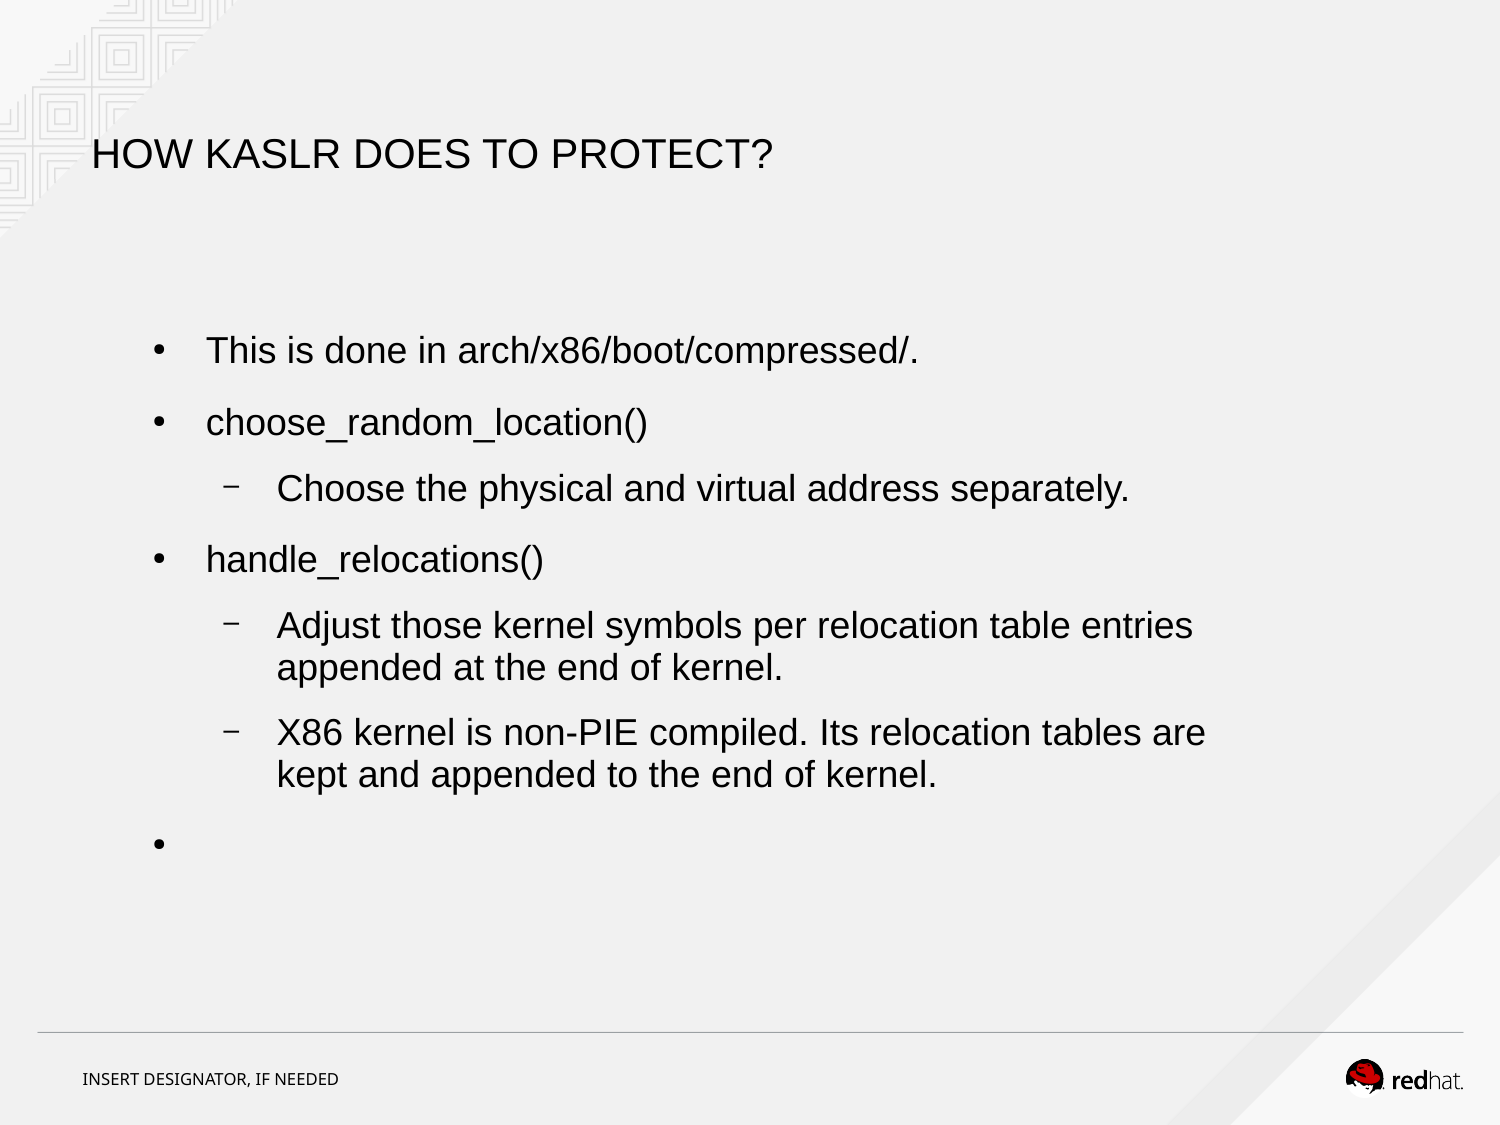

# HOW KASLR DOES TO PROTECT?
This is done in arch/x86/boot/compressed/.
choose_random_location()
Choose the physical and virtual address separately.
handle_relocations()
Adjust those kernel symbols per relocation table entries appended at the end of kernel.
X86 kernel is non-PIE compiled. Its relocation tables are kept and appended to the end of kernel.